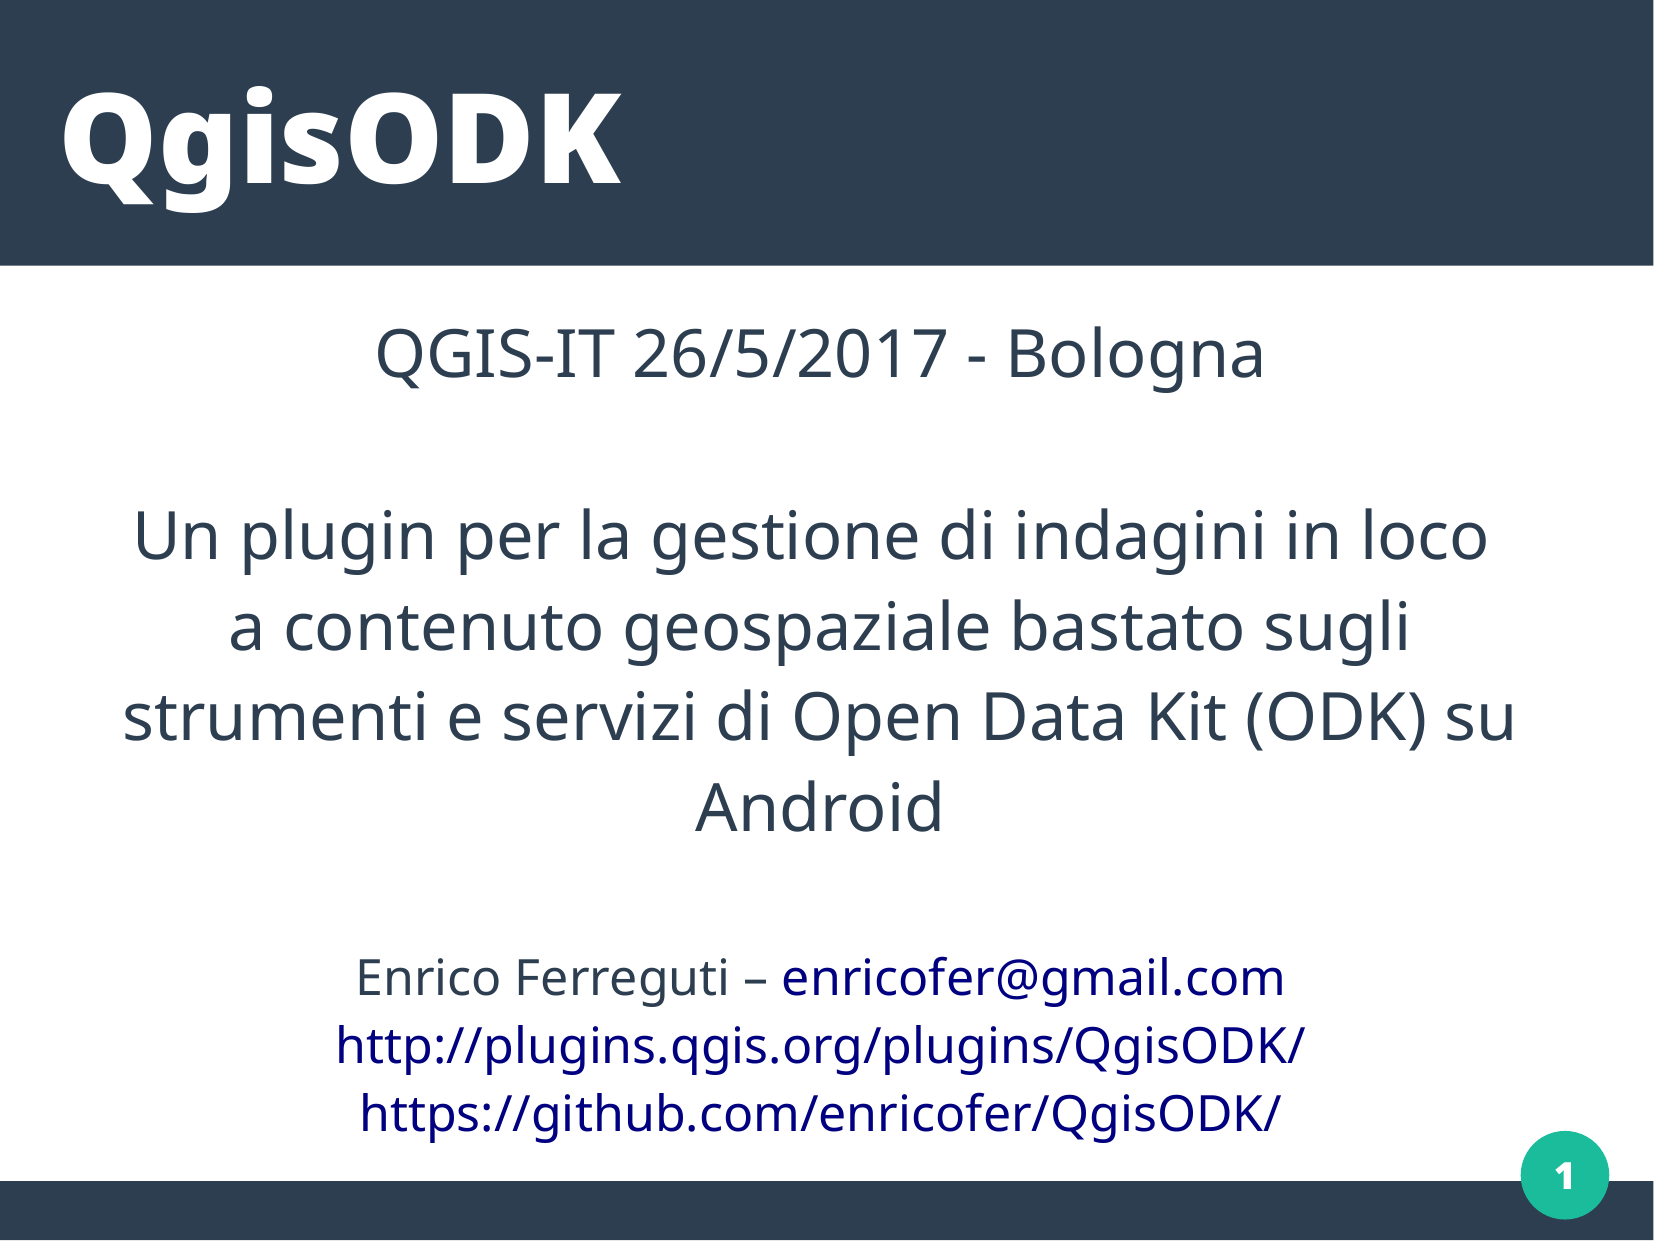

# QgisODK
QGIS-IT 26/5/2017 - Bologna
Un plugin per la gestione di indagini in loco a contenuto geospaziale bastato sugli strumenti e servizi di Open Data Kit (ODK) su Android
Enrico Ferreguti – enricofer@gmail.com
http://plugins.qgis.org/plugins/QgisODK/
https://github.com/enricofer/QgisODK/